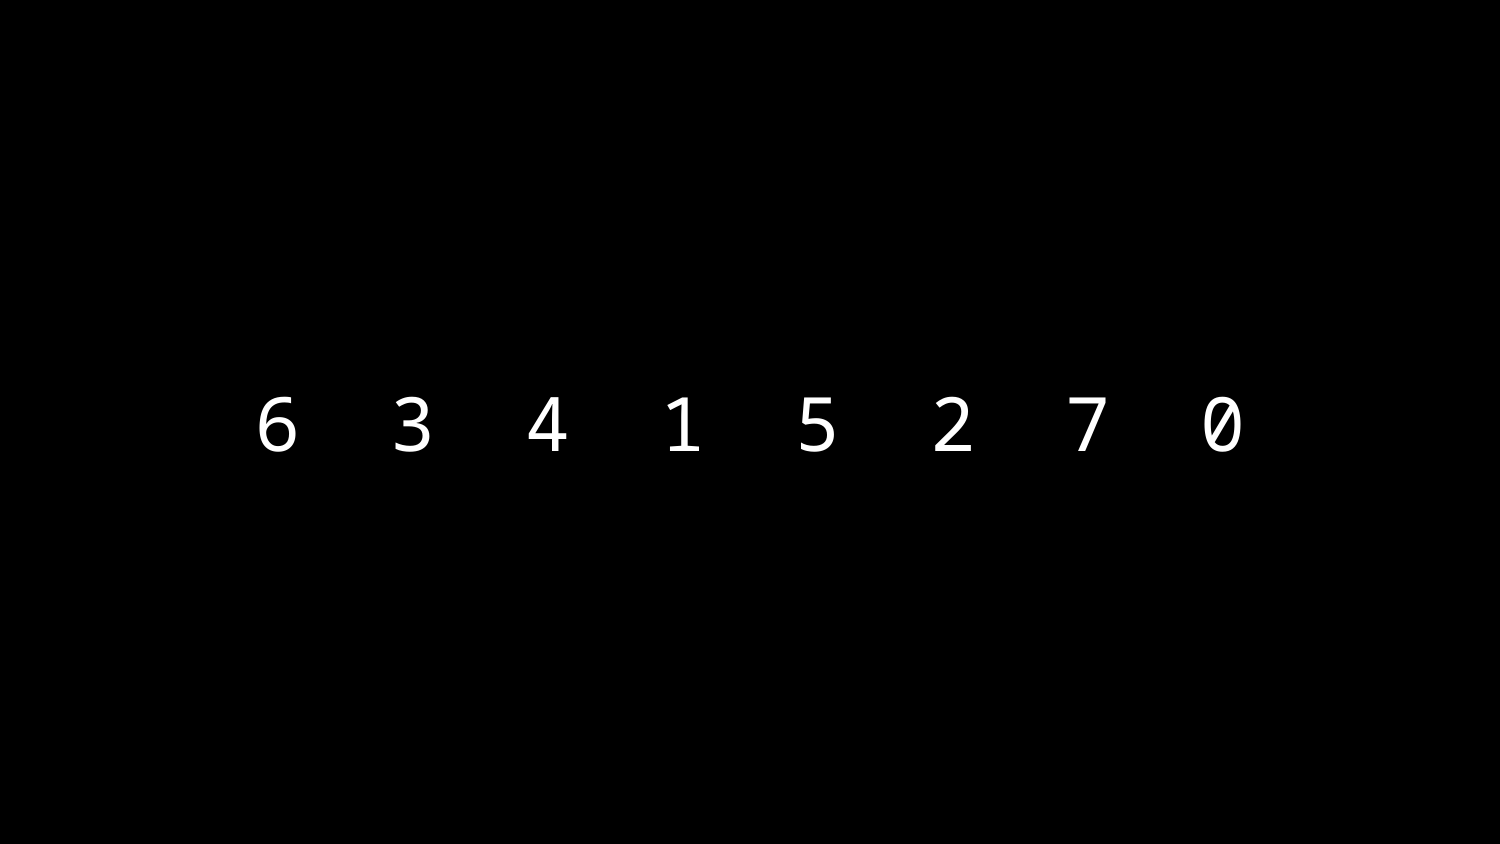

# 6 3 4 1 5 2 7 0